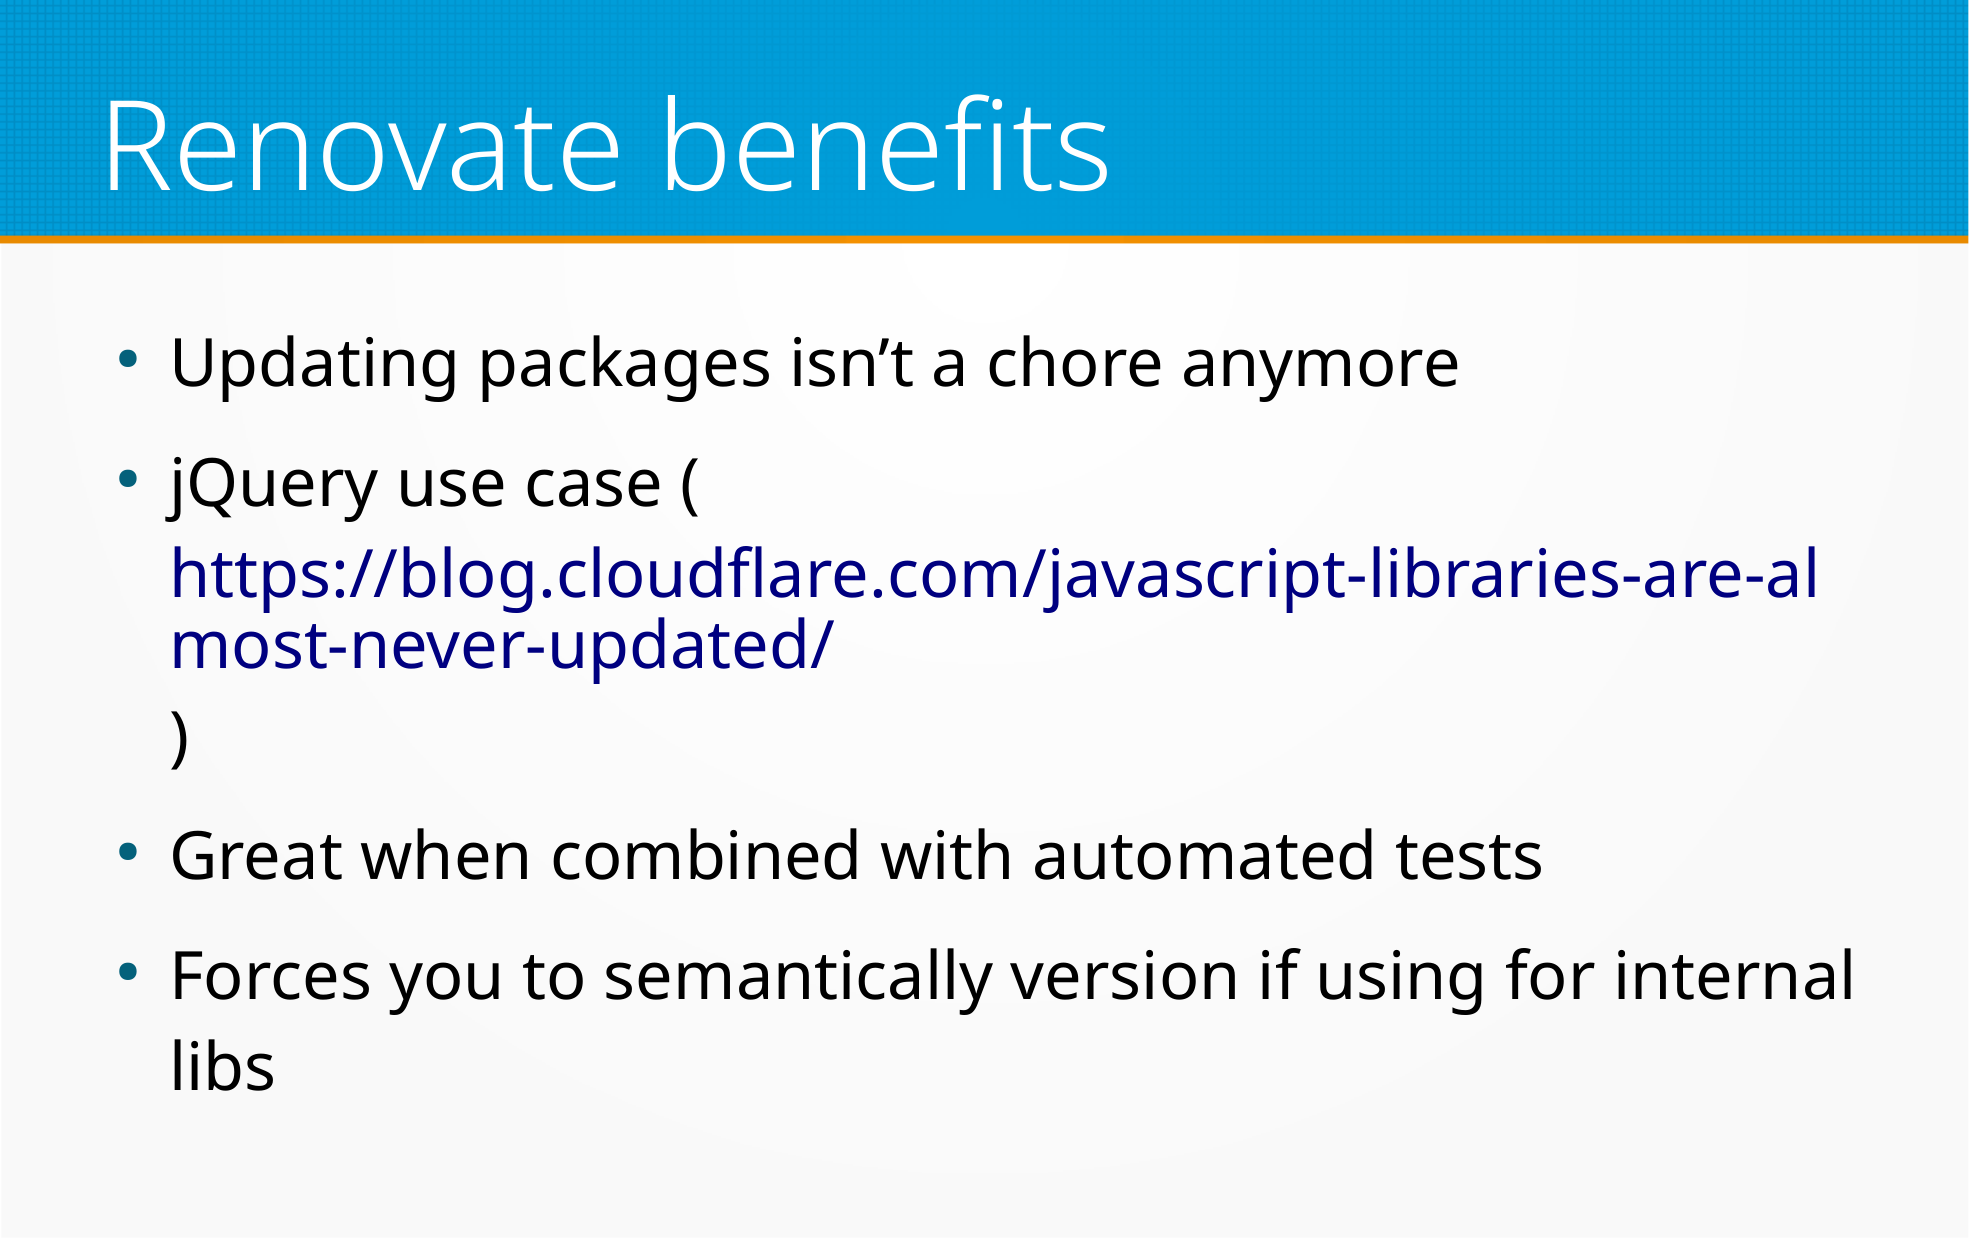

# Renovate benefits
Updating packages isn’t a chore anymore
jQuery use case (https://blog.cloudflare.com/javascript-libraries-are-almost-never-updated/)
Great when combined with automated tests
Forces you to semantically version if using for internal libs